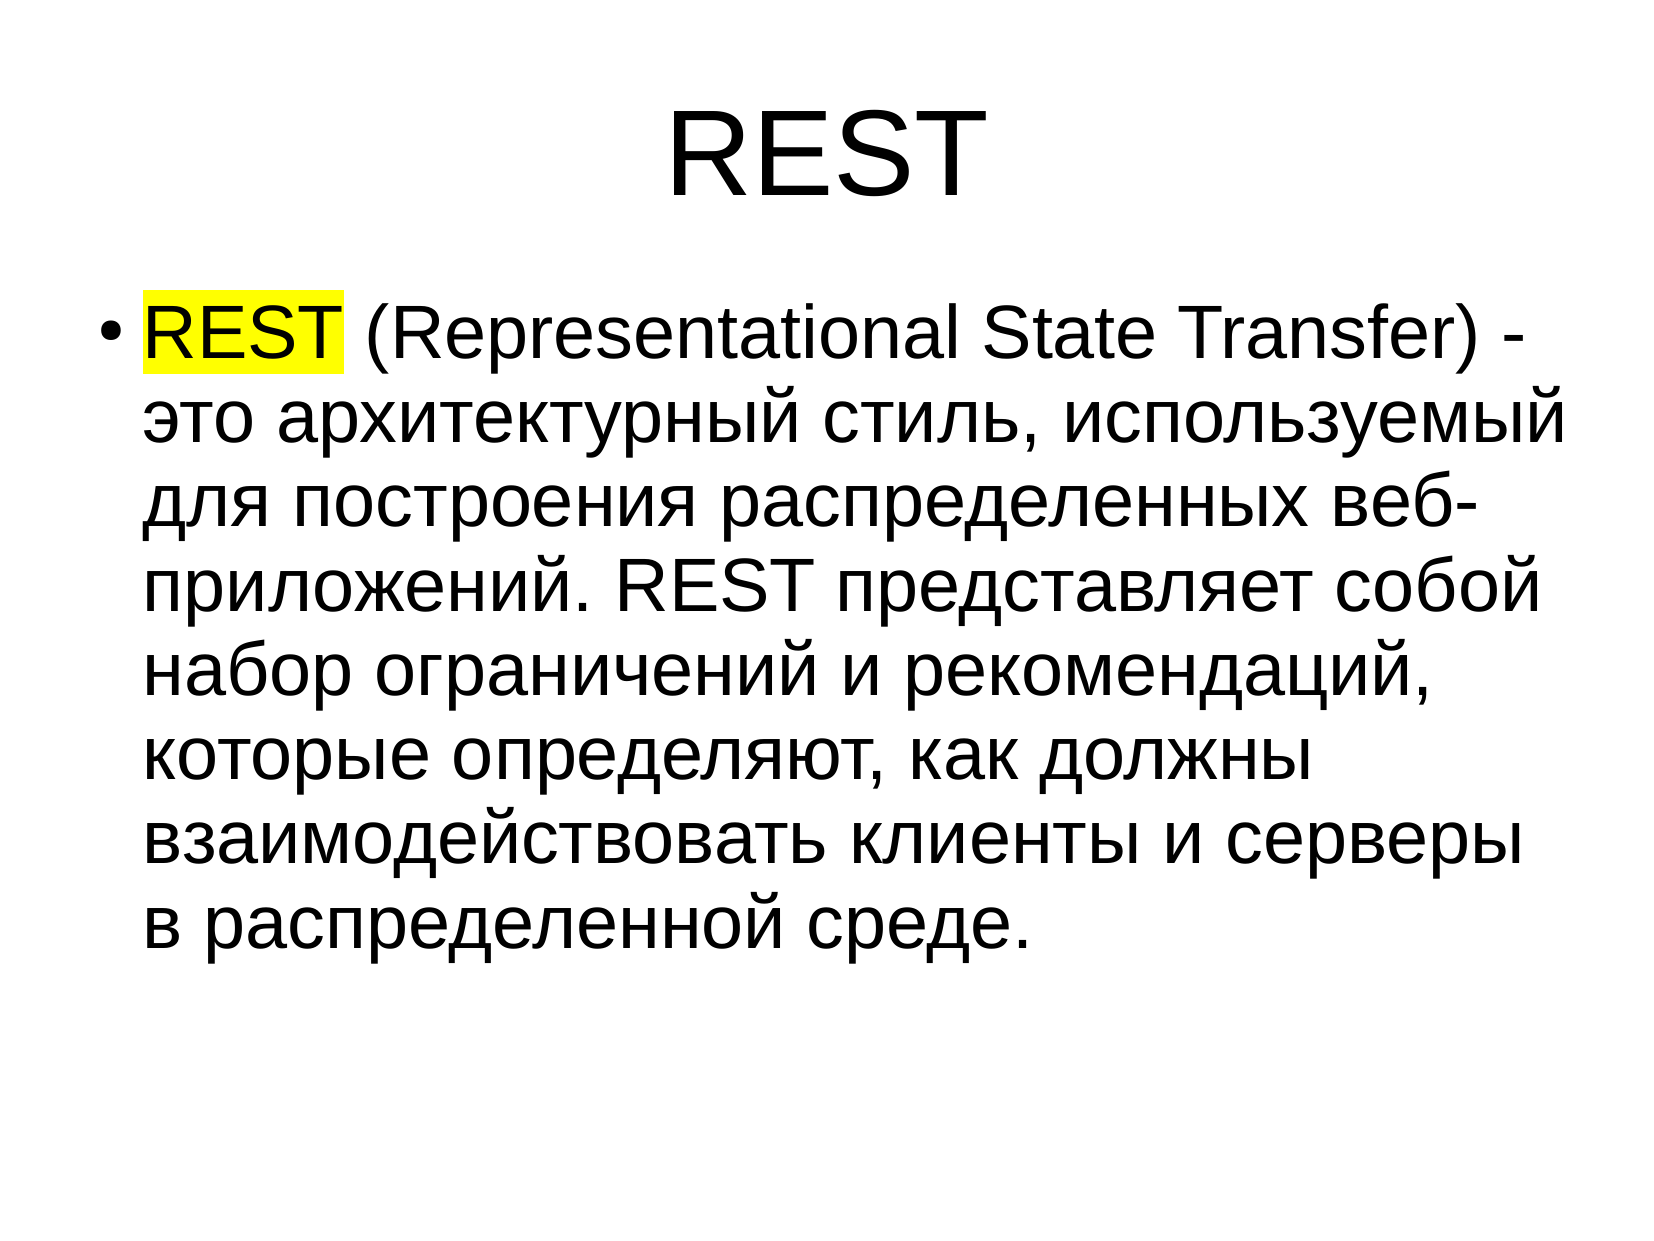

# REST
REST (Representational State Transfer) - это архитектурный стиль, используемый для построения распределенных веб-приложений. REST представляет собой набор ограничений и рекомендаций, которые определяют, как должны взаимодействовать клиенты и серверы в распределенной среде.